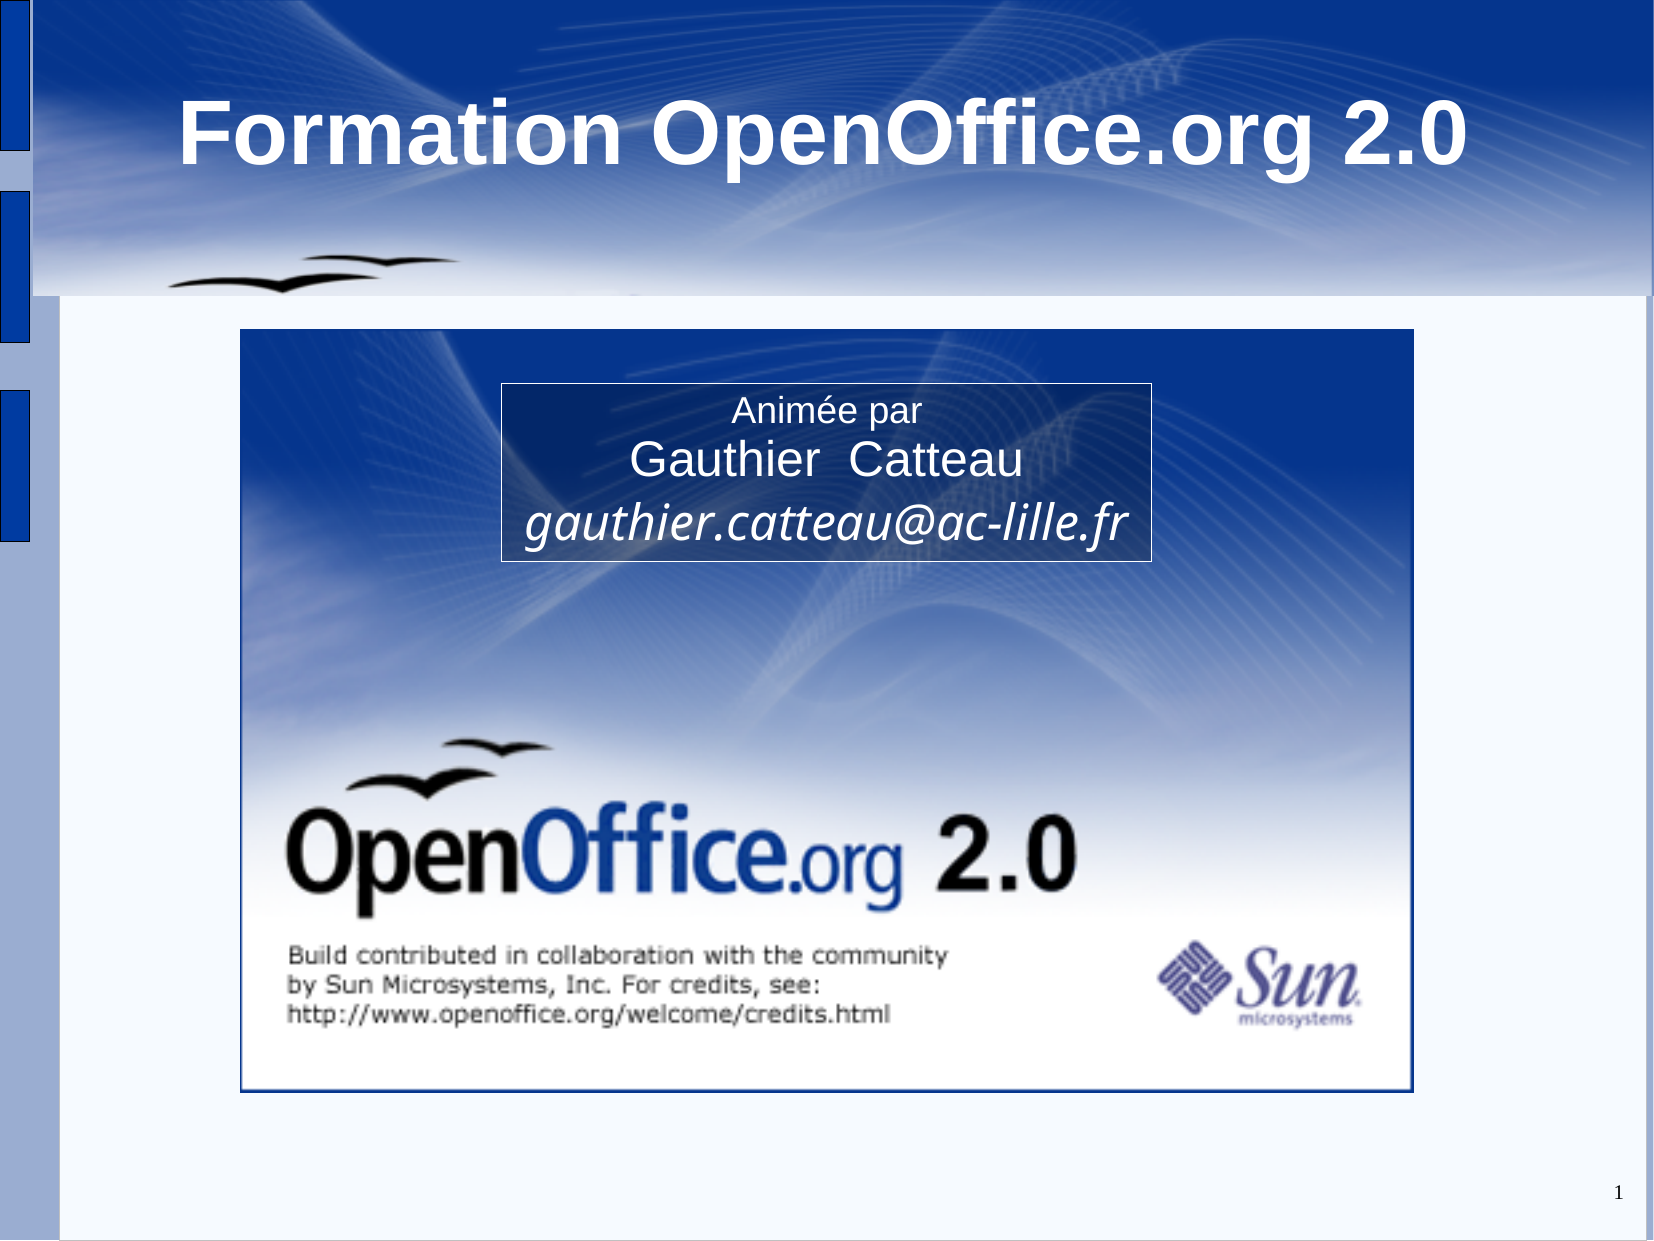

# Formation OpenOffice.org 2.0
Animée par
Gauthier Catteau
gauthier.catteau@ac-lille.fr